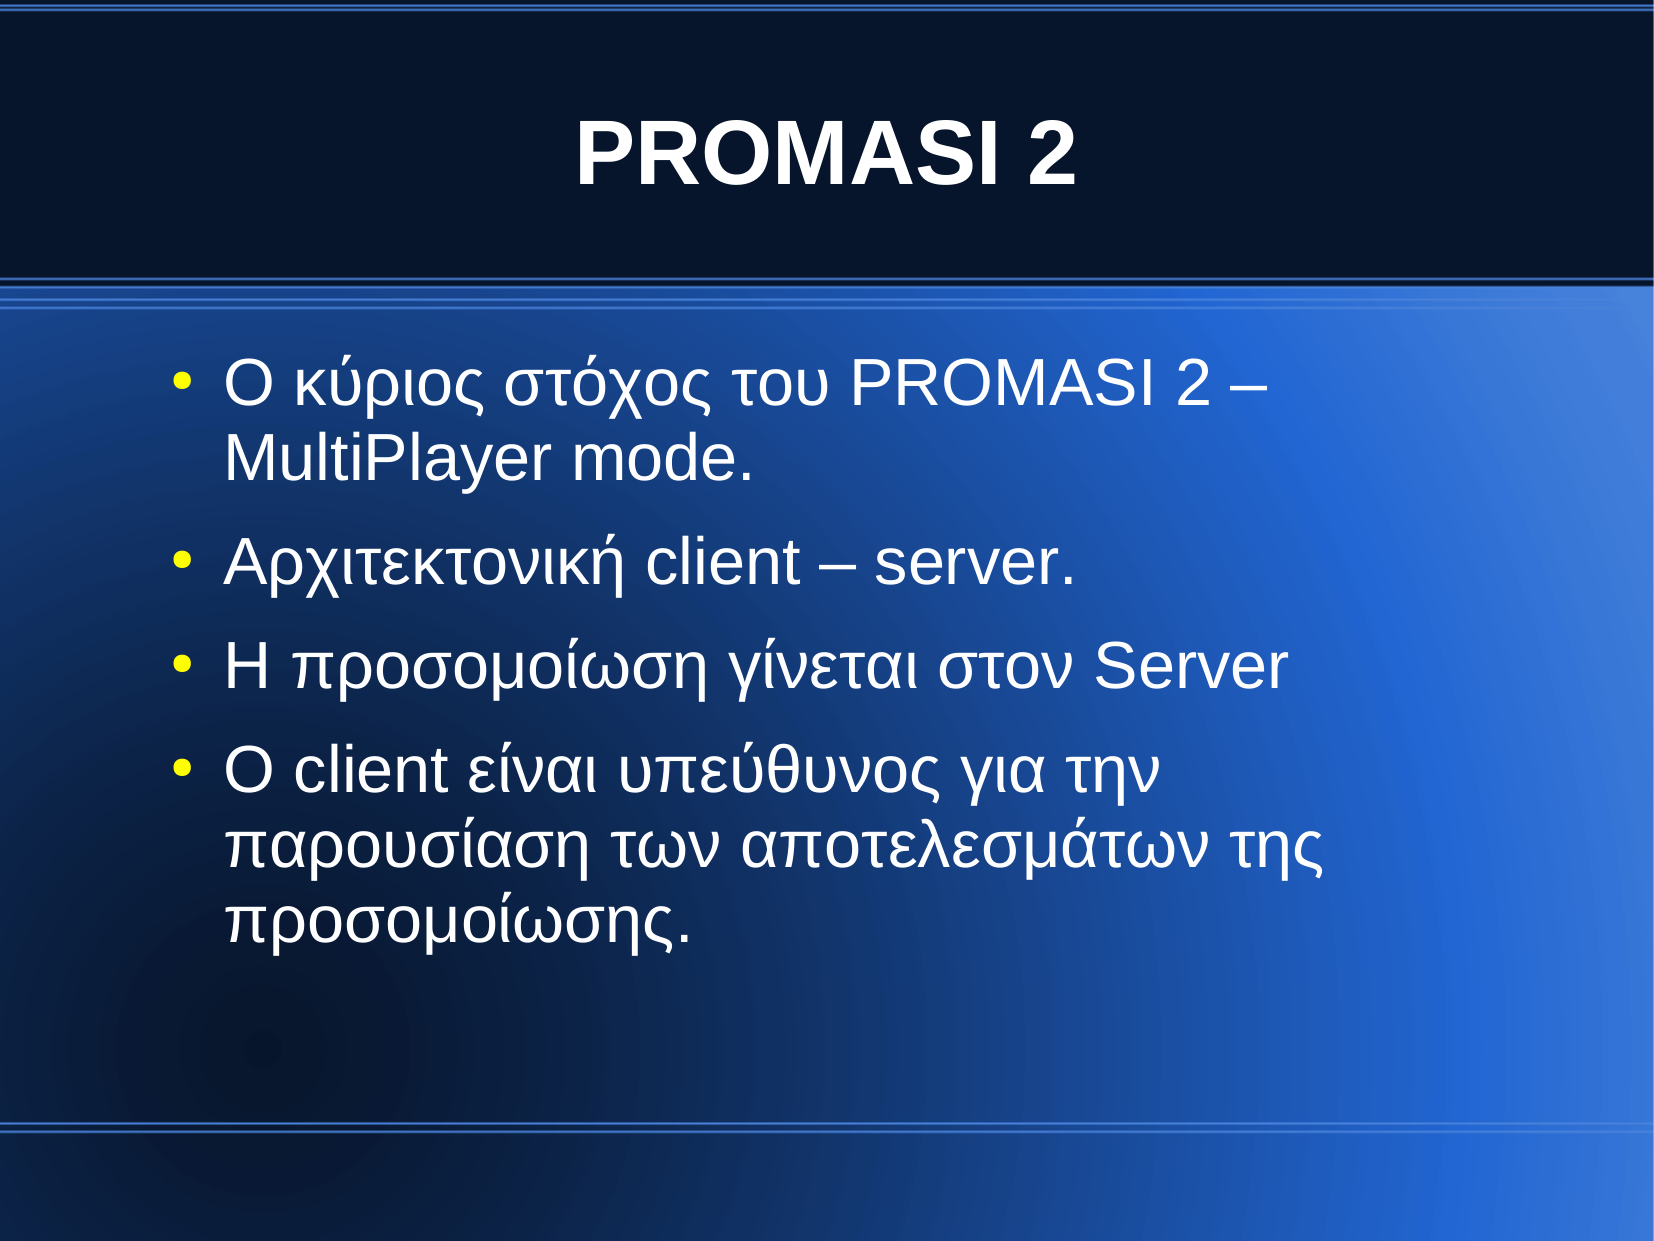

# PROMASI 2
Ο κύριος στόχος του PROMASI 2 – MultiPlayer mode.
Αρχιτεκτονική client – server.
Η προσομοίωση γίνεται στον Server
Ο client είναι υπεύθυνος για την παρουσίαση των αποτελεσμάτων της προσομοίωσης.